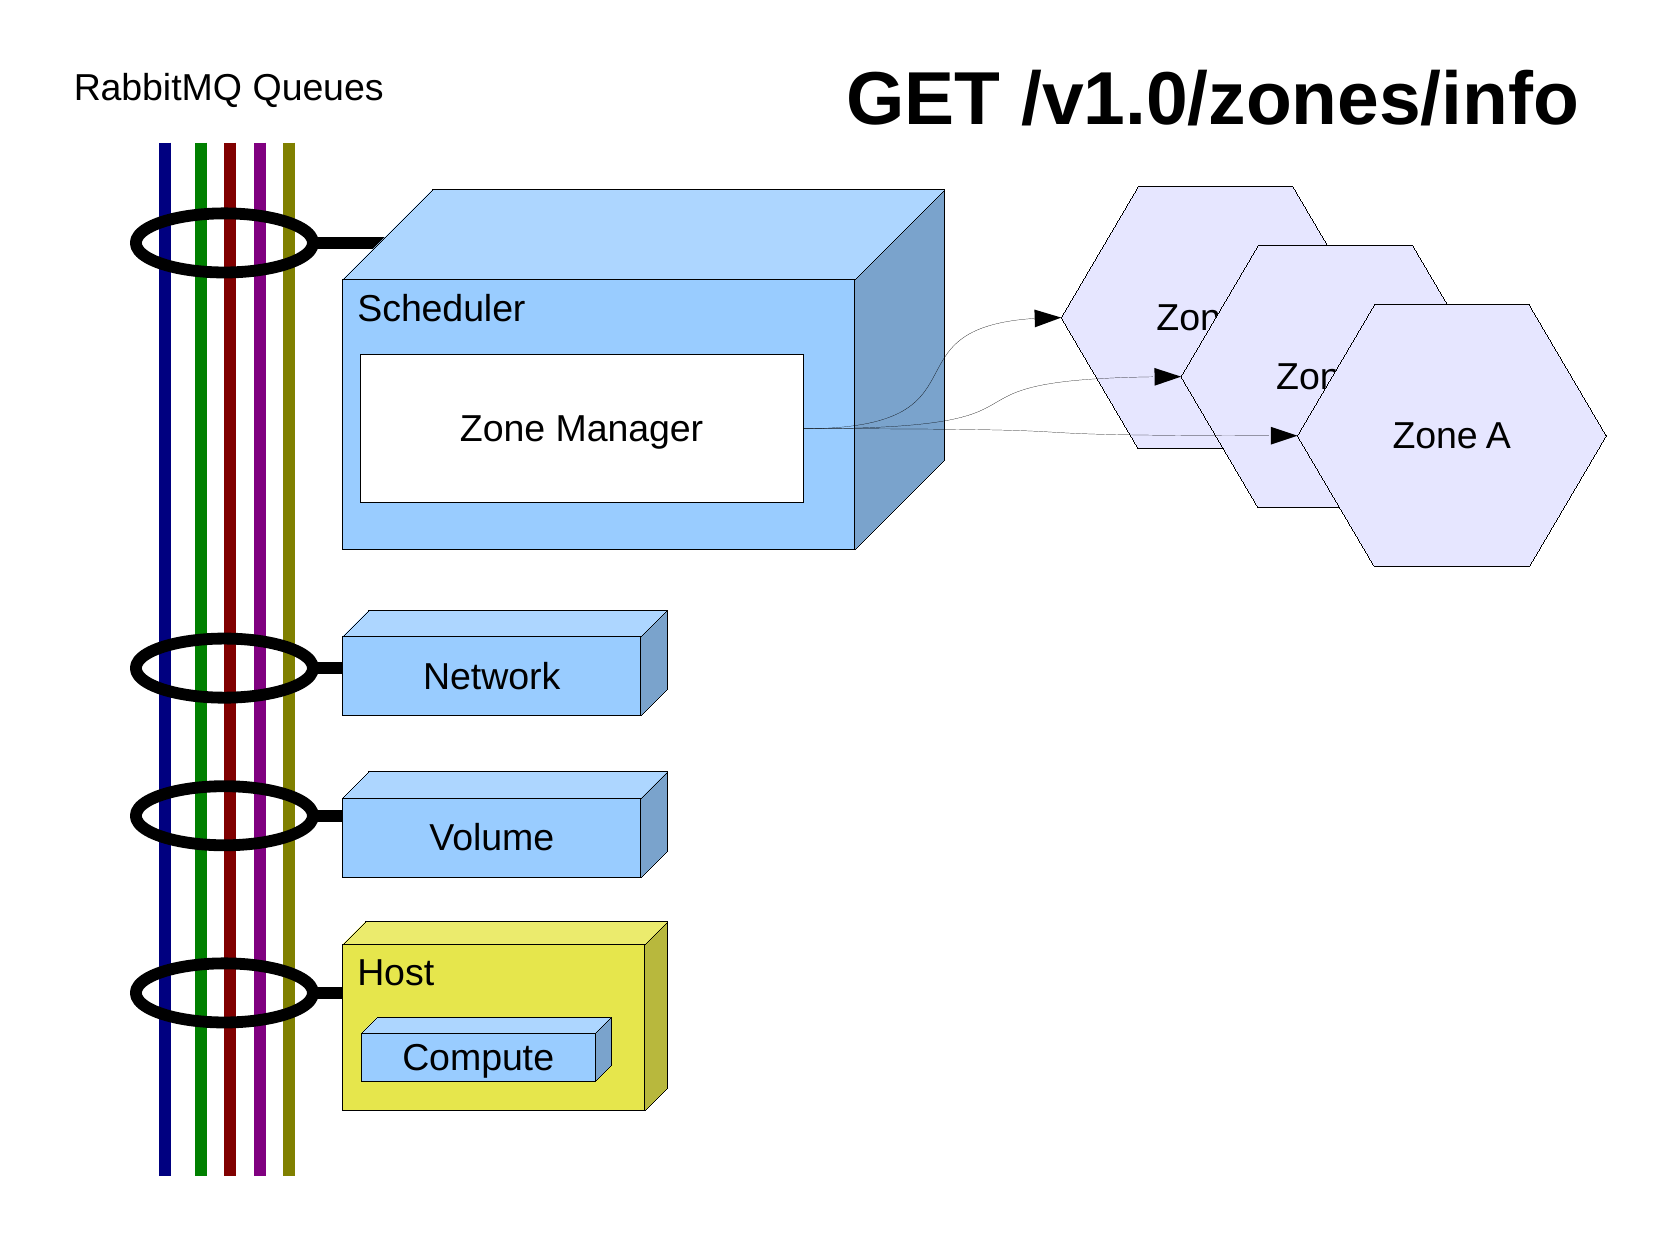

GET /v1.0/zones/info
RabbitMQ Queues
Zone A
Scheduler
Zone A
Zone A
Zone Manager
Network
Volume
Host
Compute